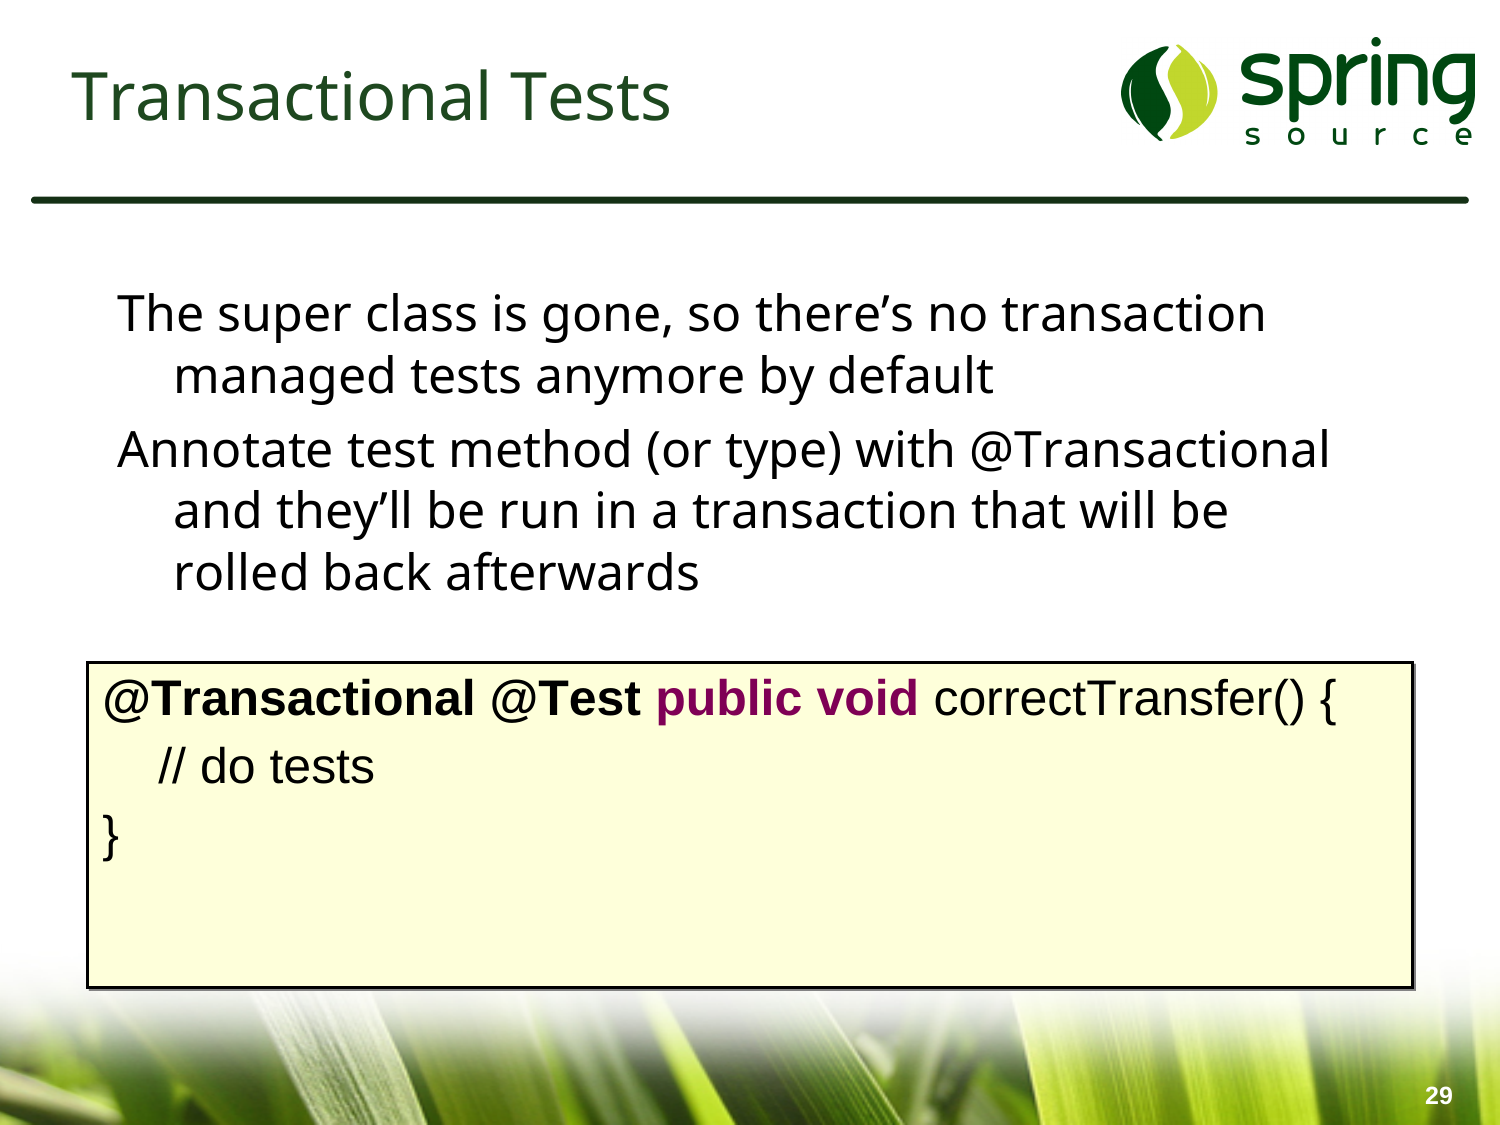

# Transactional Tests
The super class is gone, so there’s no transaction managed tests anymore by default
Annotate test method (or type) with @Transactional and they’ll be run in a transaction that will be rolled back afterwards
@Transactional @Test public void correctTransfer() {
 // do tests
}